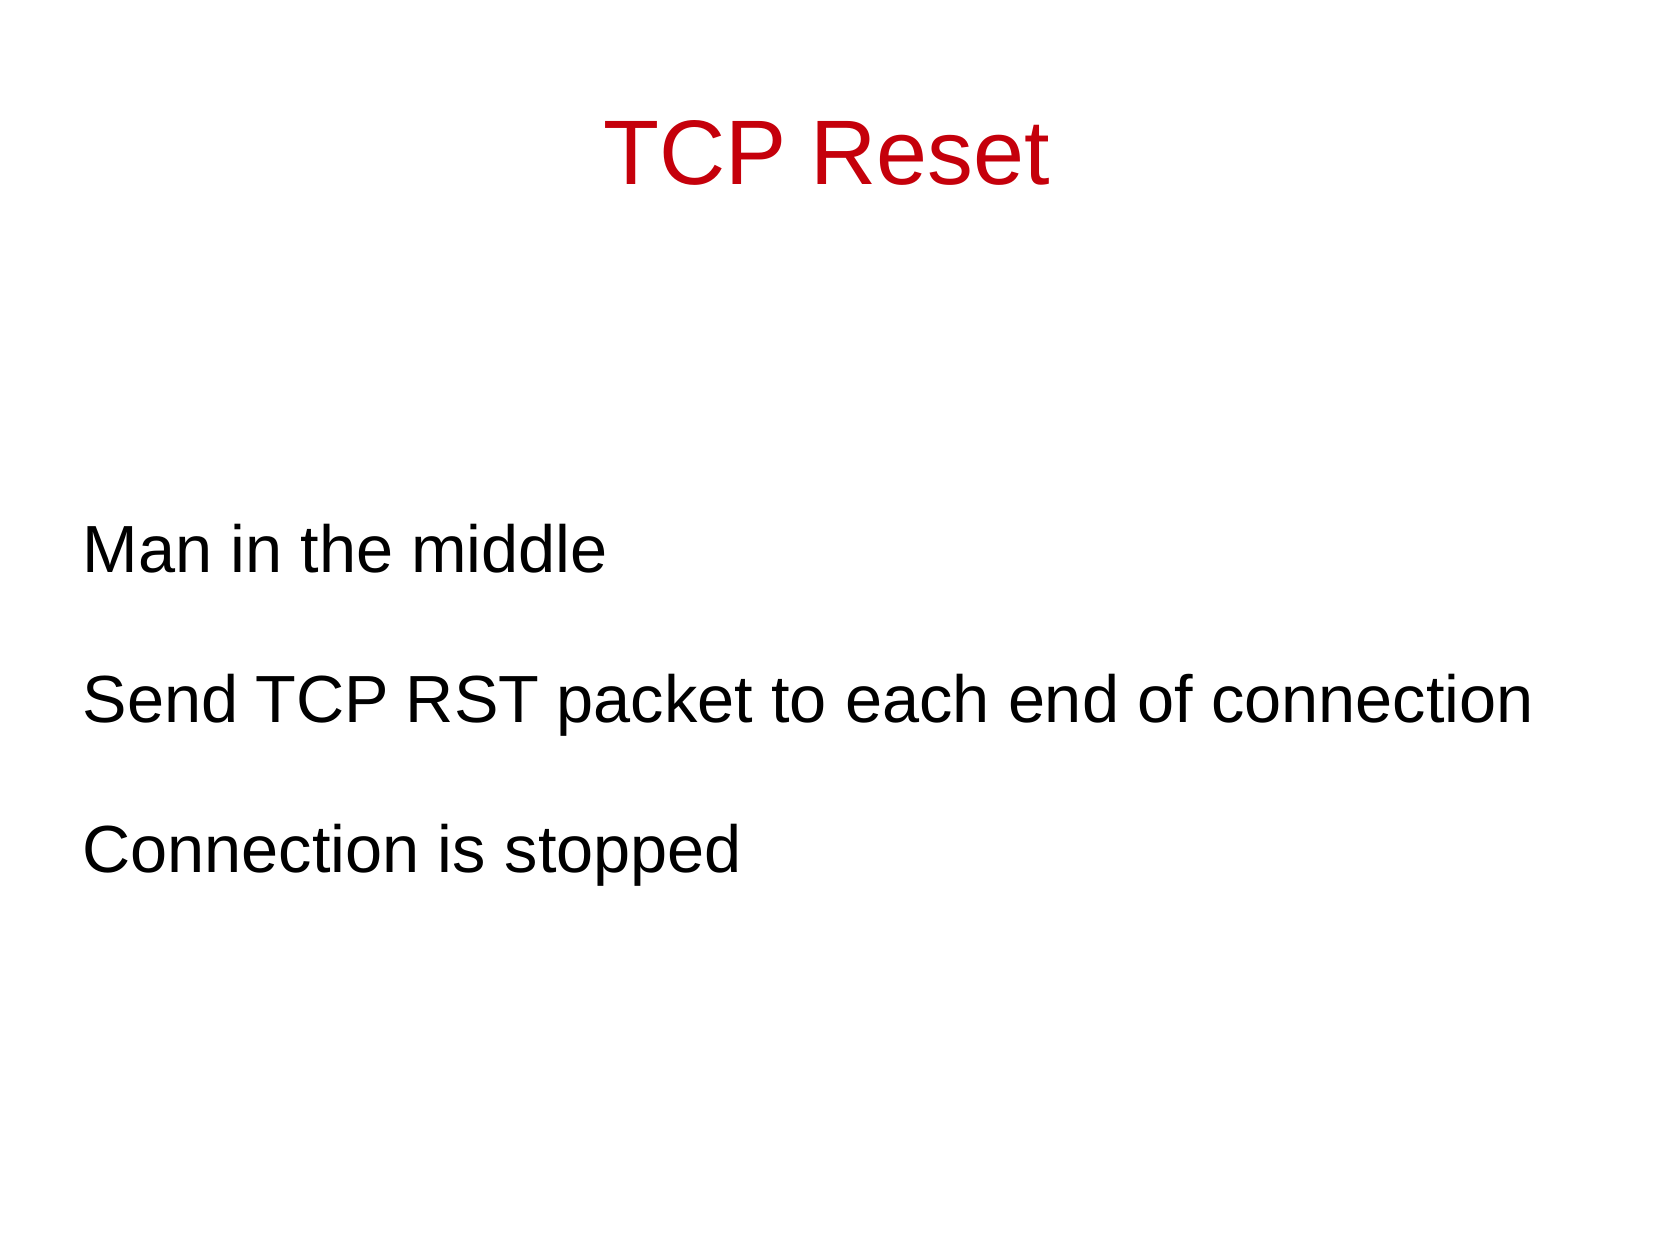

# TCP Reset
Man in the middle
Send TCP RST packet to each end of connection
Connection is stopped